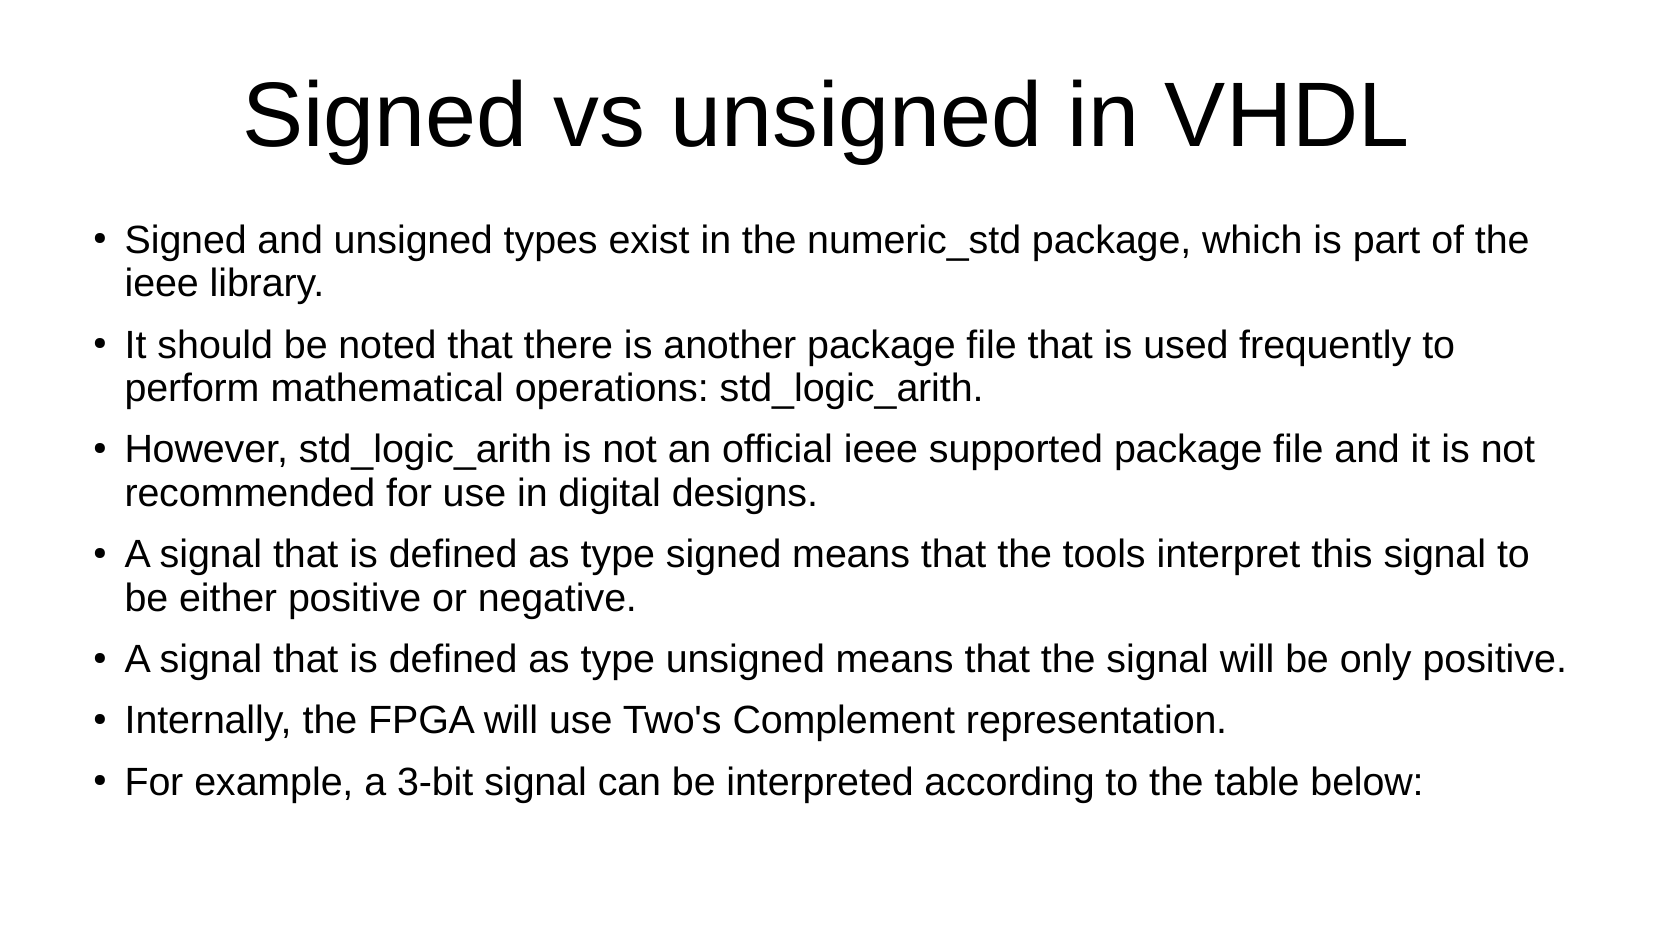

# Signed vs unsigned in VHDL
Signed and unsigned types exist in the numeric_std package, which is part of the ieee library.
It should be noted that there is another package file that is used frequently to perform mathematical operations: std_logic_arith.
However, std_logic_arith is not an official ieee supported package file and it is not recommended for use in digital designs.
A signal that is defined as type signed means that the tools interpret this signal to be either positive or negative.
A signal that is defined as type unsigned means that the signal will be only positive.
Internally, the FPGA will use Two's Complement representation.
For example, a 3-bit signal can be interpreted according to the table below: